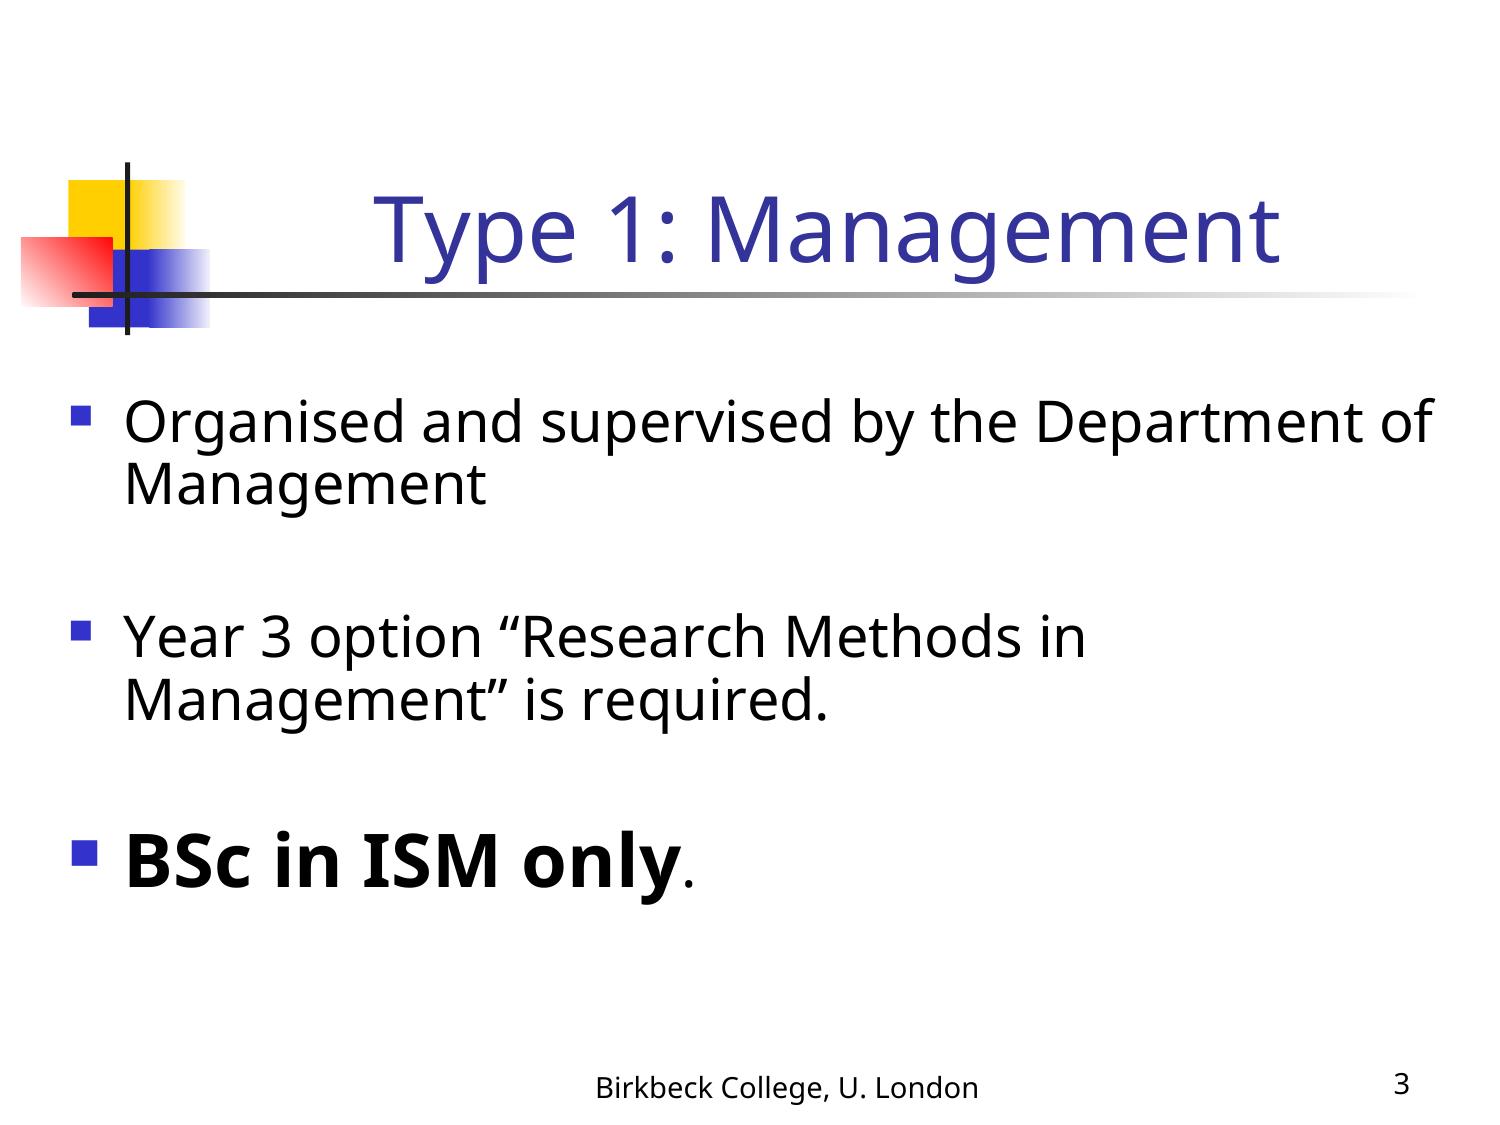

# Type 1: Management
Organised and supervised by the Department of Management
Year 3 option “Research Methods in Management” is required.
BSc in ISM only.
Birkbeck College, U. London